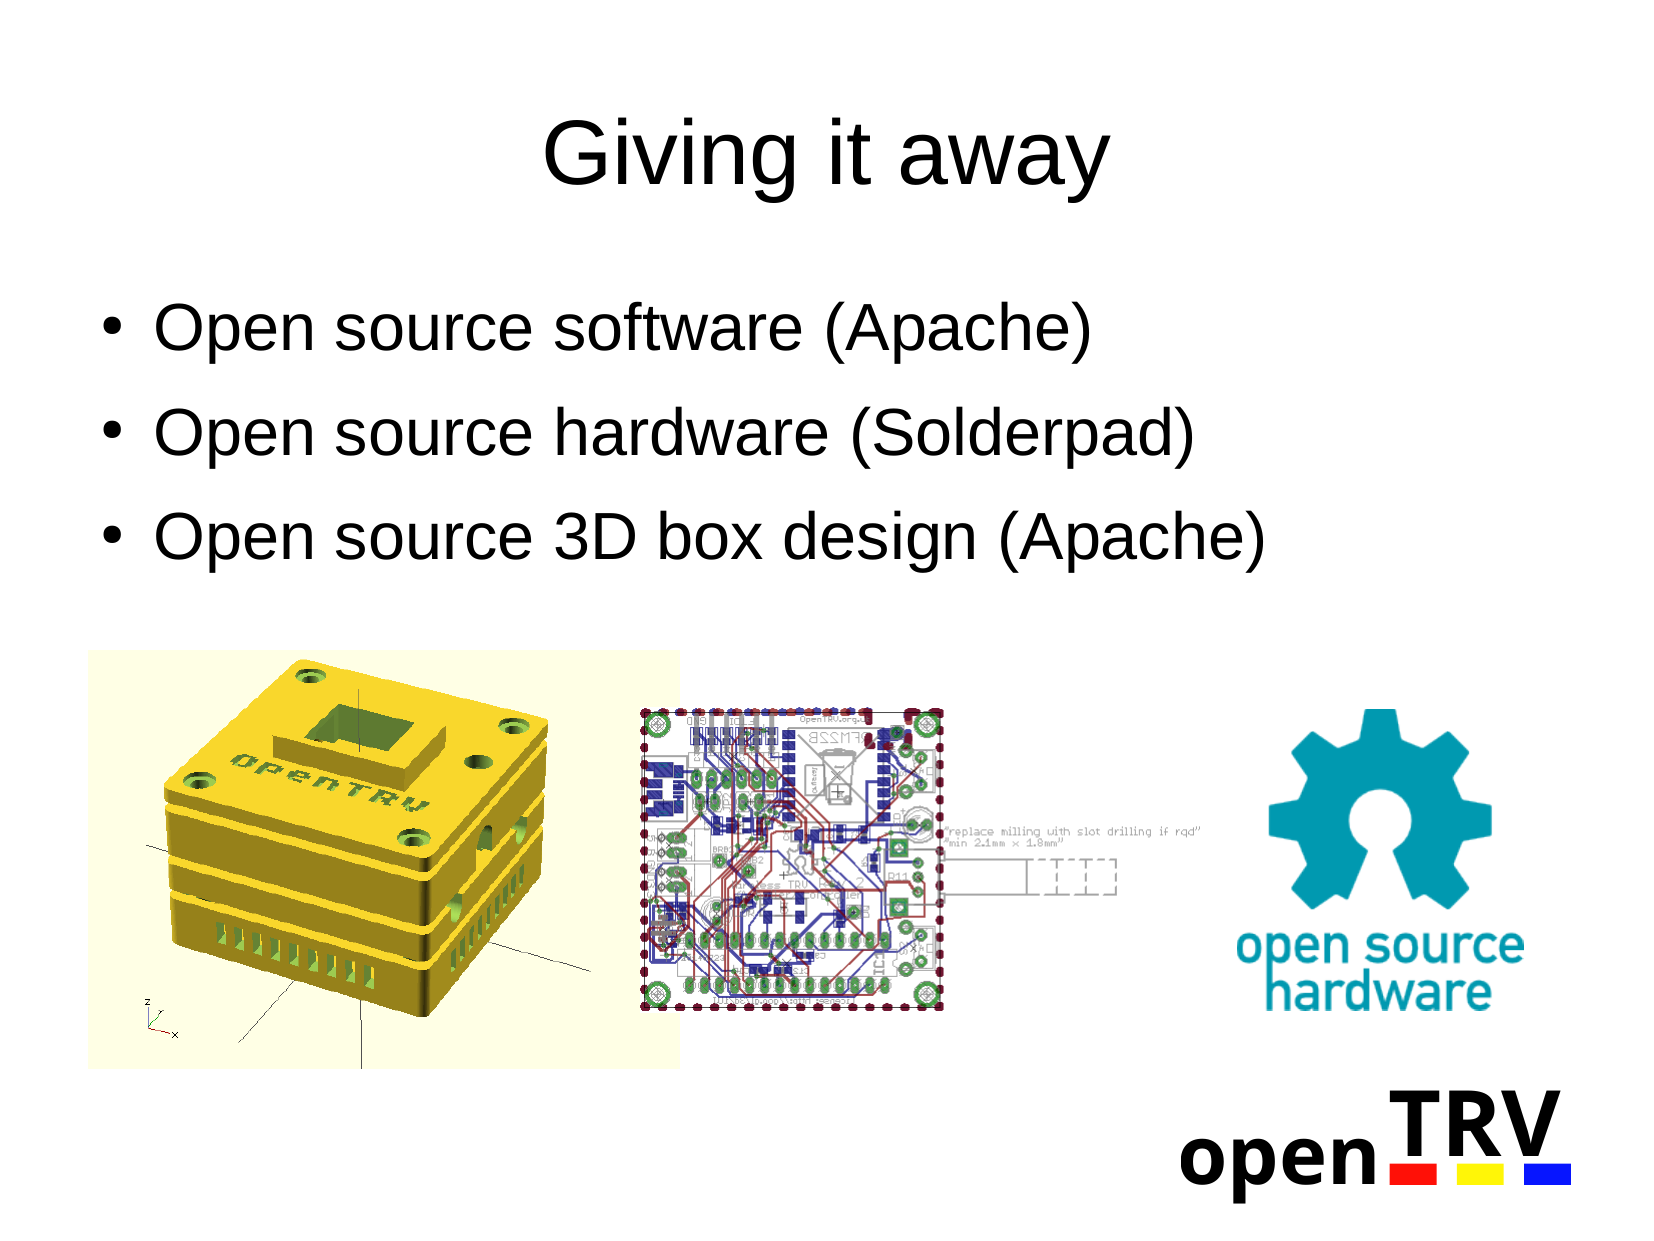

# Giving it away
Open source software (Apache)
Open source hardware (Solderpad)
Open source 3D box design (Apache)